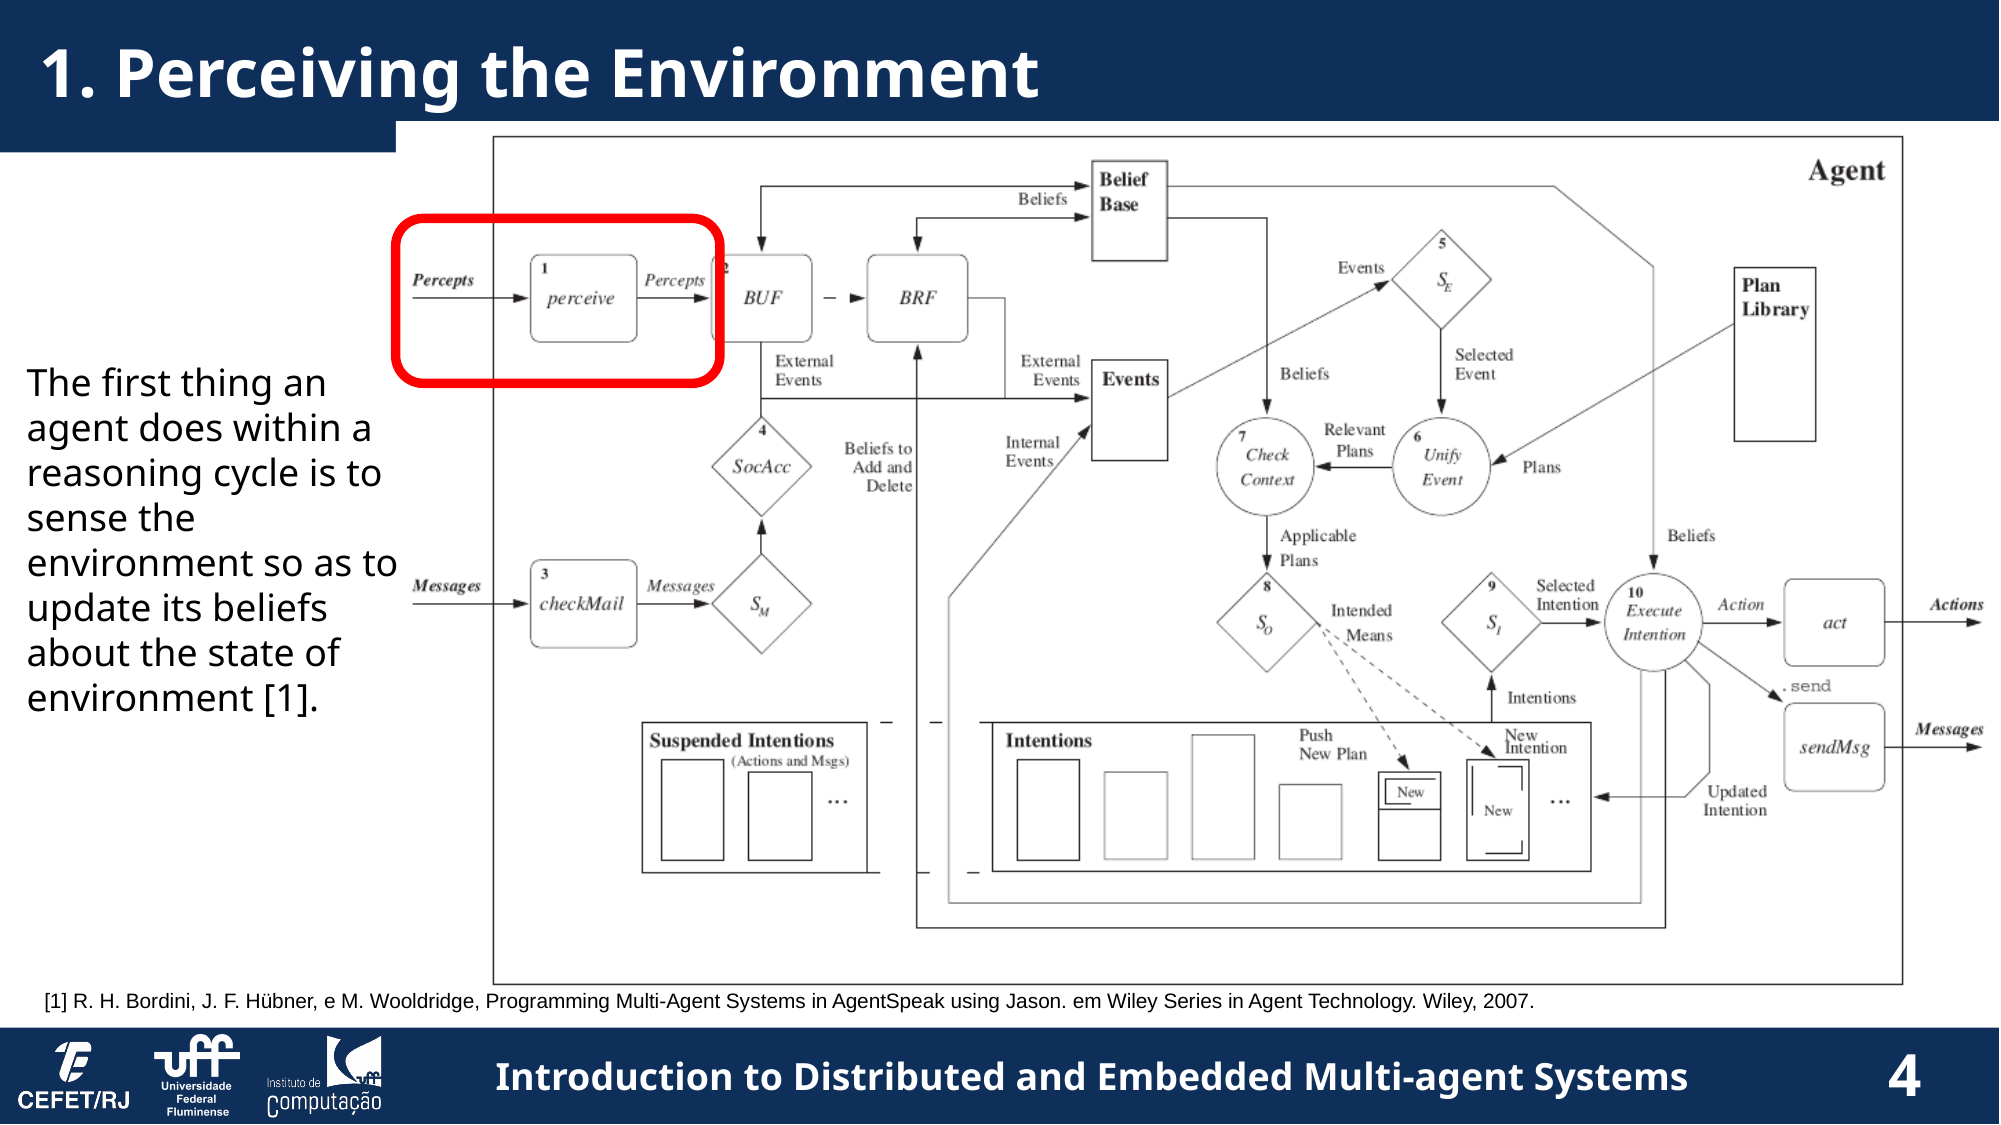

1. Perceiving the Environment
The first thing an agent does within a reasoning cycle is to sense the environment so as to update its beliefs about the state of environment [1].
[1] R. H. Bordini, J. F. Hübner, e M. Wooldridge, Programming Multi-Agent Systems in AgentSpeak using Jason. em Wiley Series in Agent Technology. Wiley, 2007.